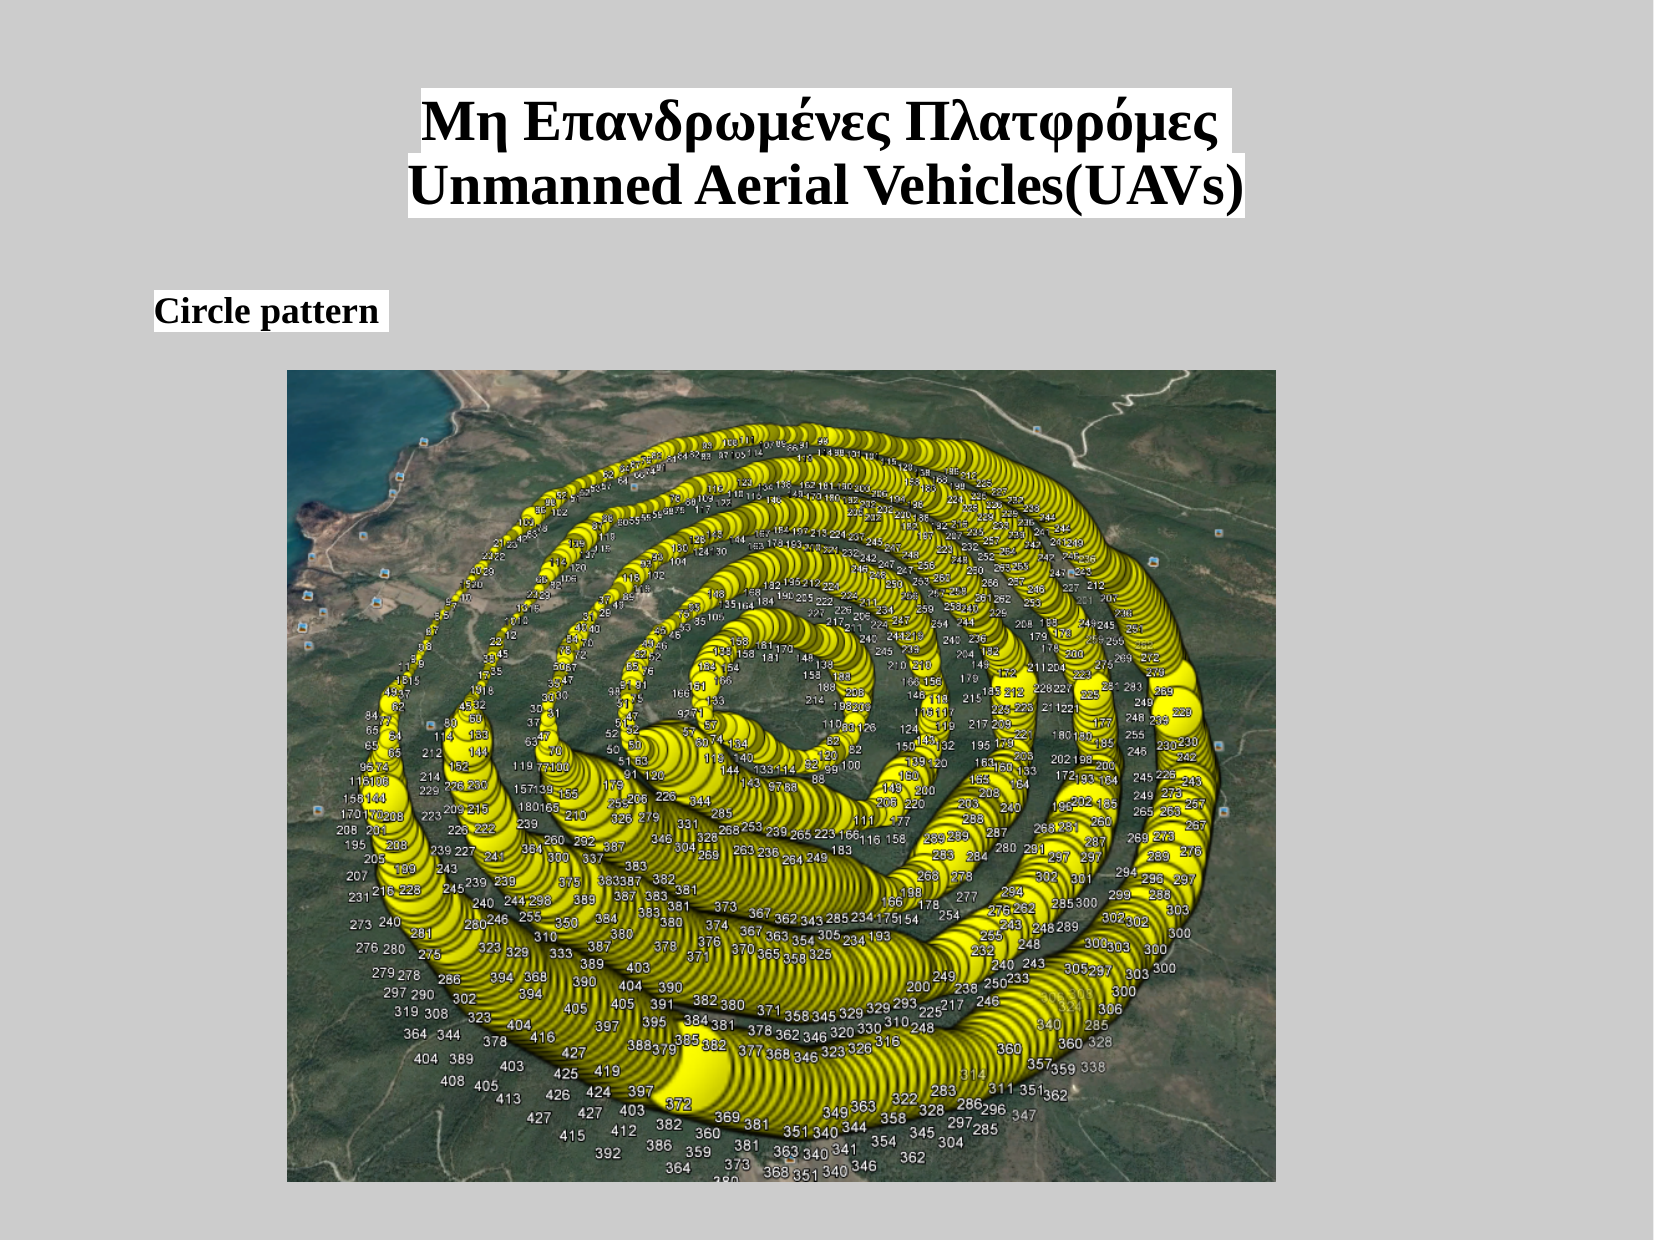

# Μη Επανδρωμένες Πλατφρόμες Unmanned Aerial Vehicles(UAVs)
Circle pattern